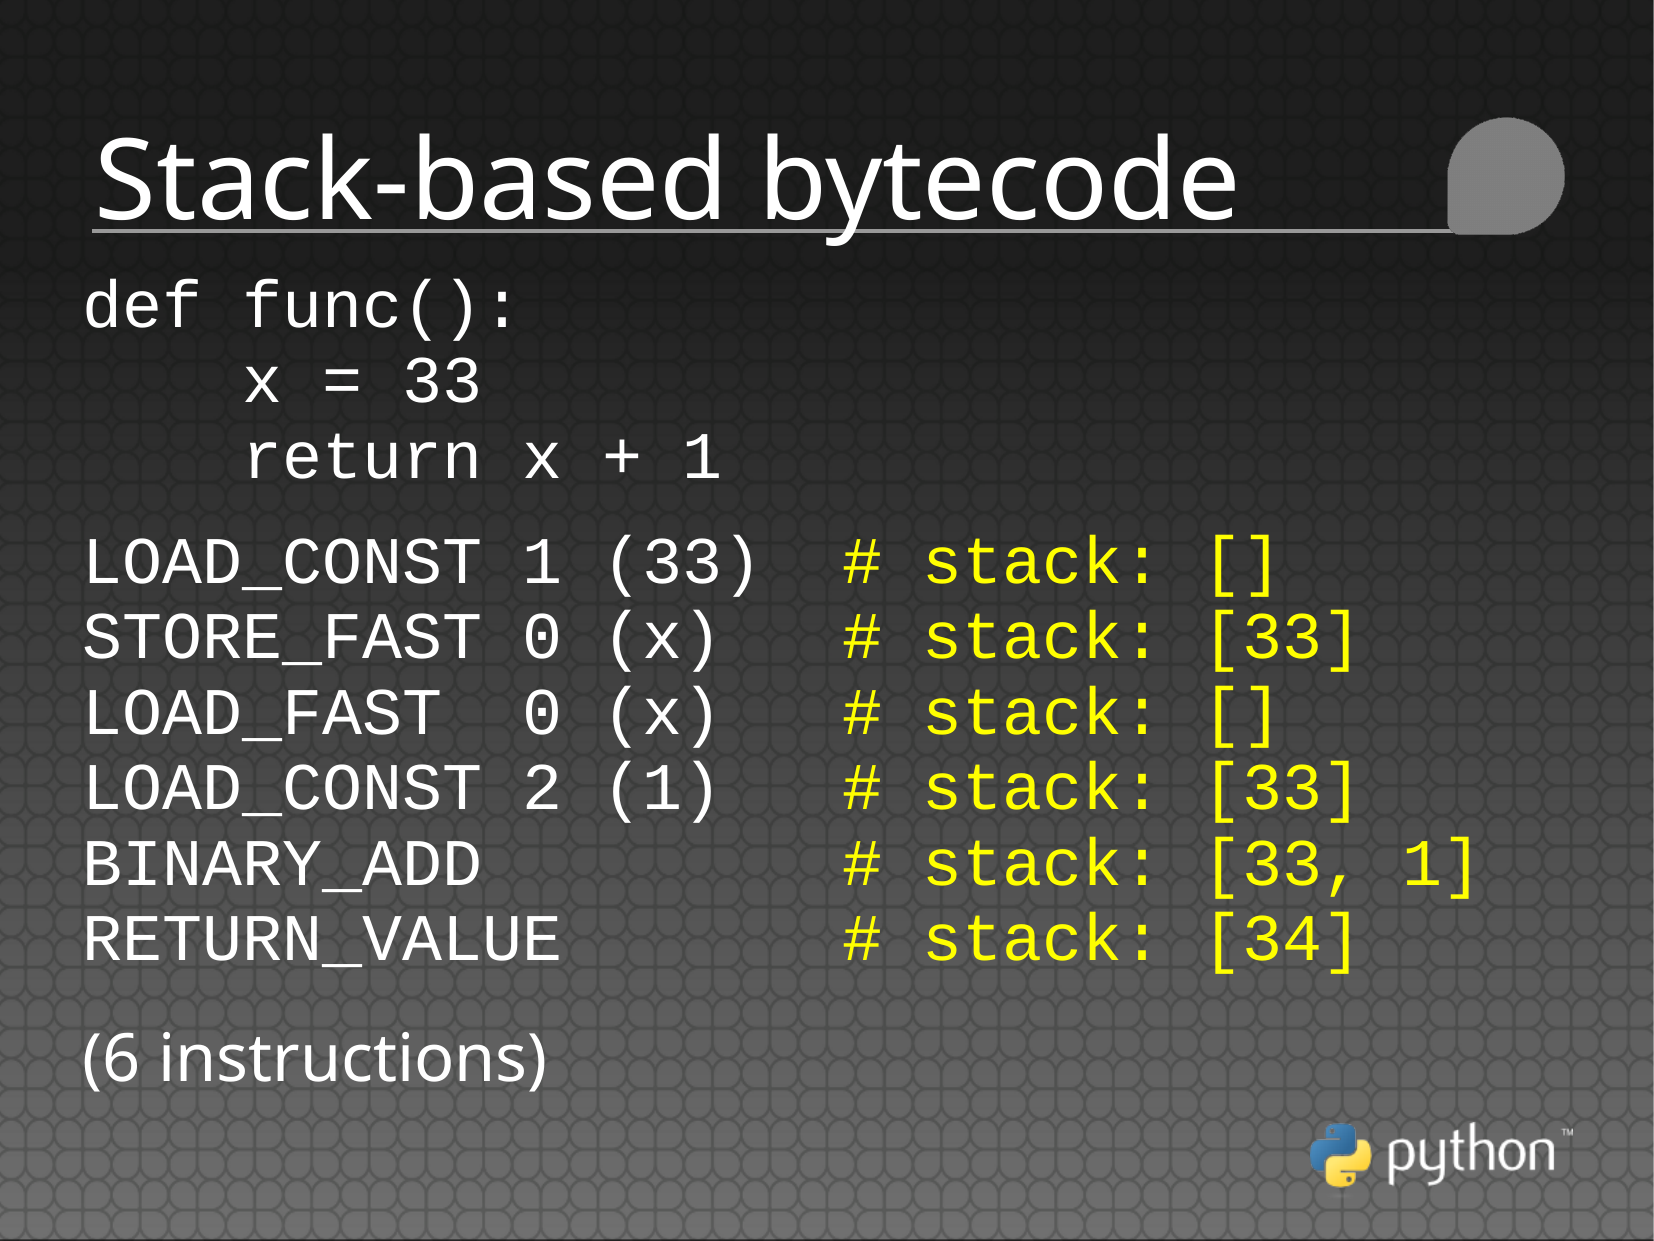

Stack-based bytecode
# def func(): x = 33 return x + 1
LOAD_CONST 1 (33) # stack: []
STORE_FAST 0 (x) # stack: [33]
LOAD_FAST 0 (x) # stack: []
LOAD_CONST 2 (1) # stack: [33]
BINARY_ADD # stack: [33, 1]
RETURN_VALUE # stack: [34]
(6 instructions)